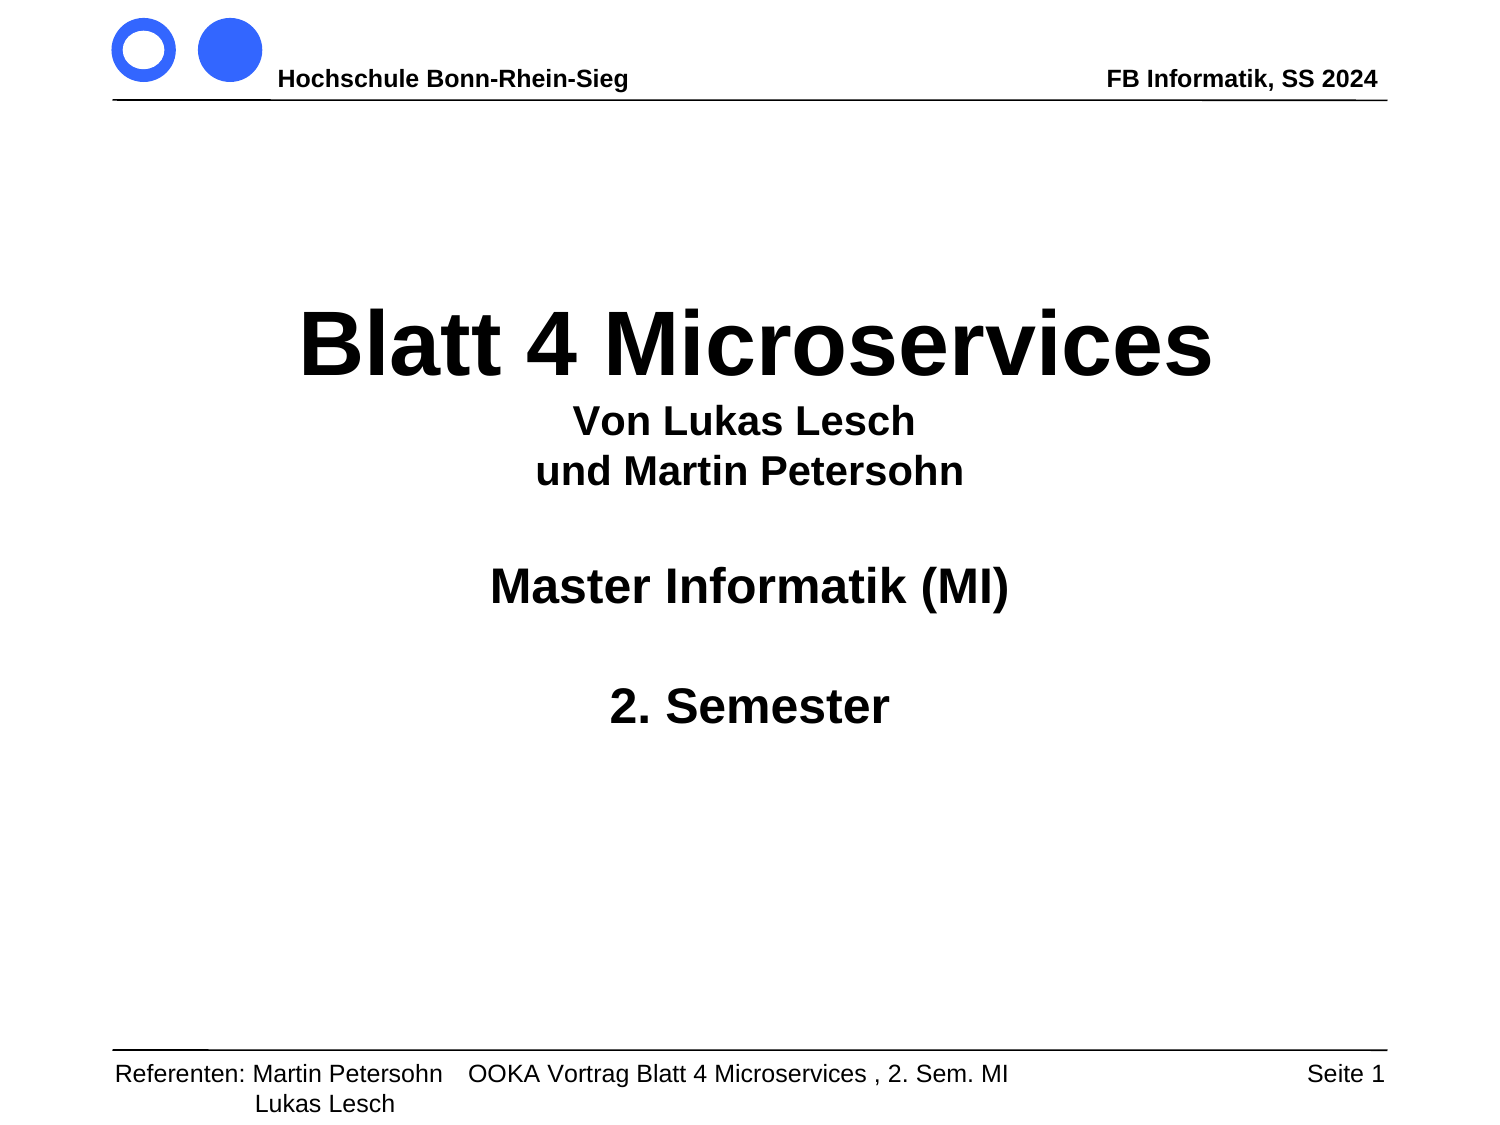

Blatt 4 Microservices
Von Lukas Lesch
und Martin Petersohn
Master Informatik (MI)
2. Semester